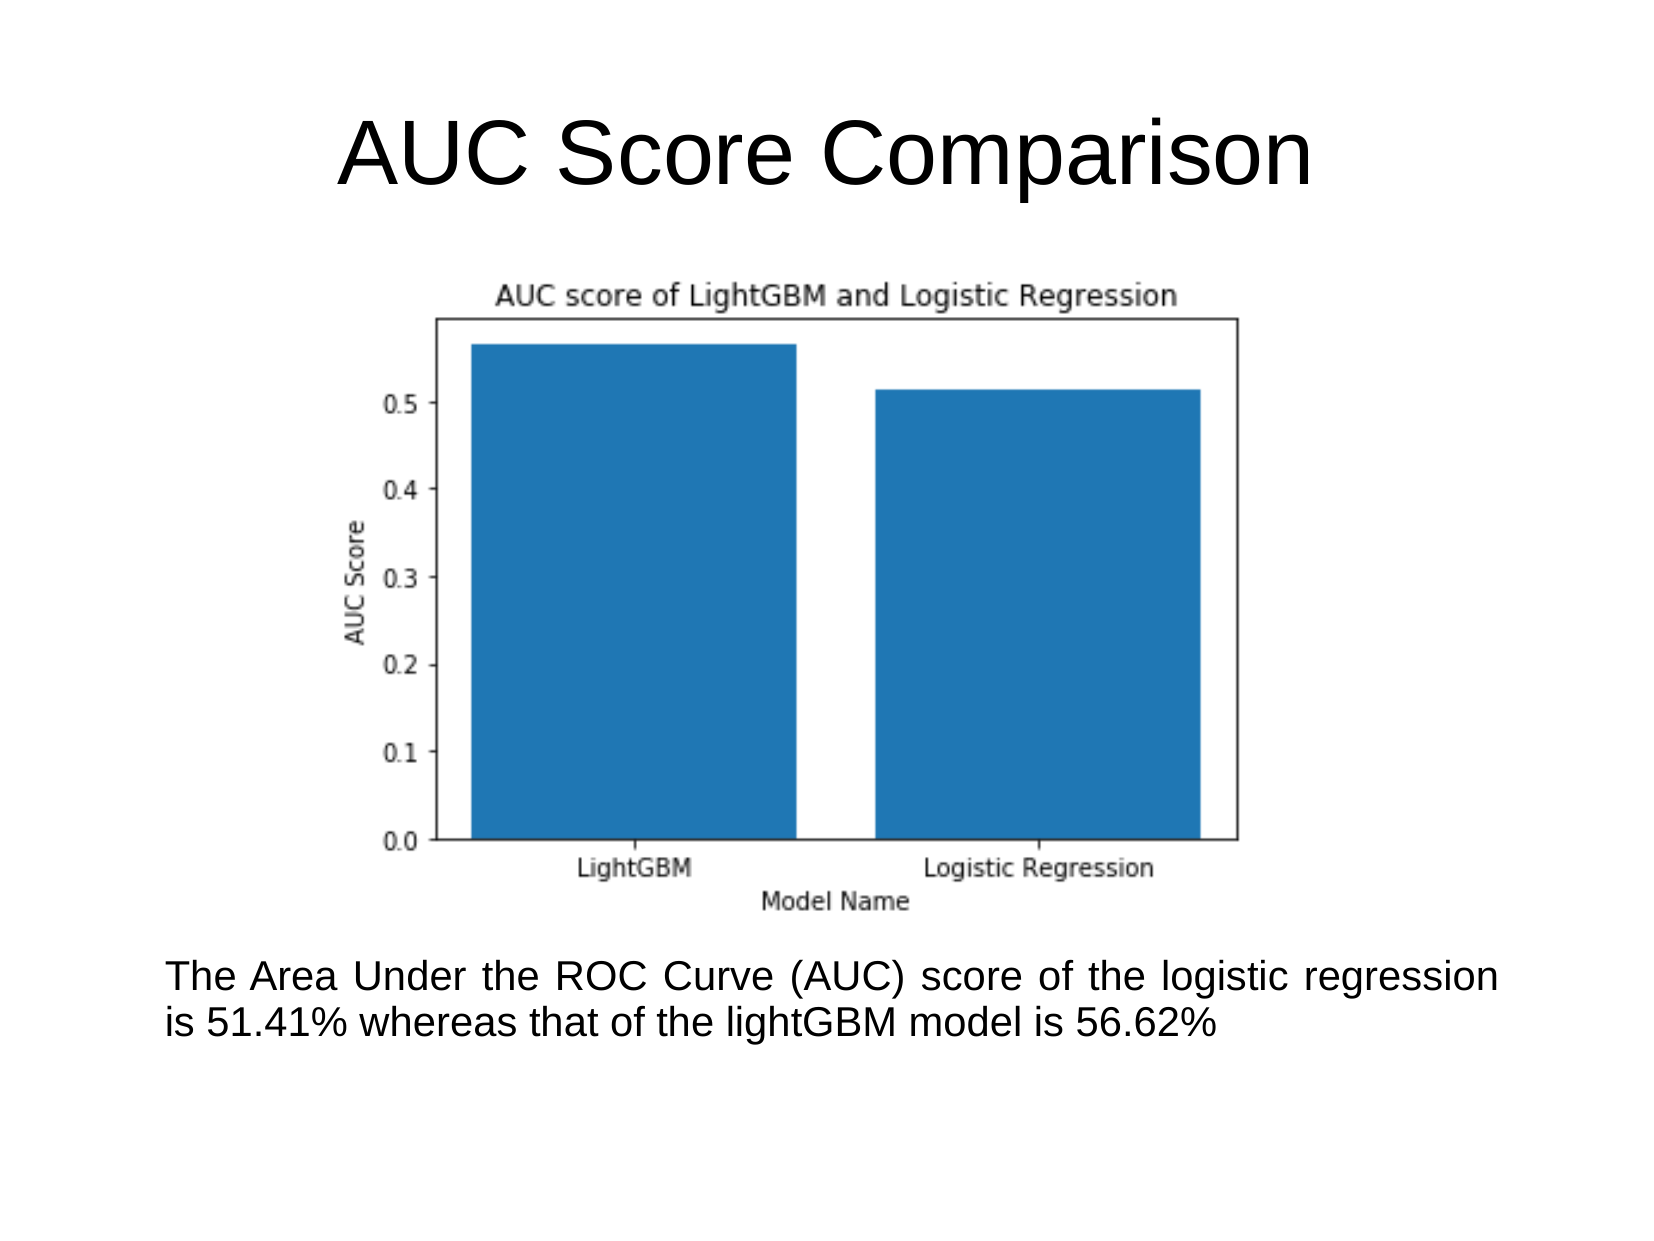

# AUC Score Comparison
The Area Under the ROC Curve (AUC) score of the logistic regression is 51.41% whereas that of the lightGBM model is 56.62%